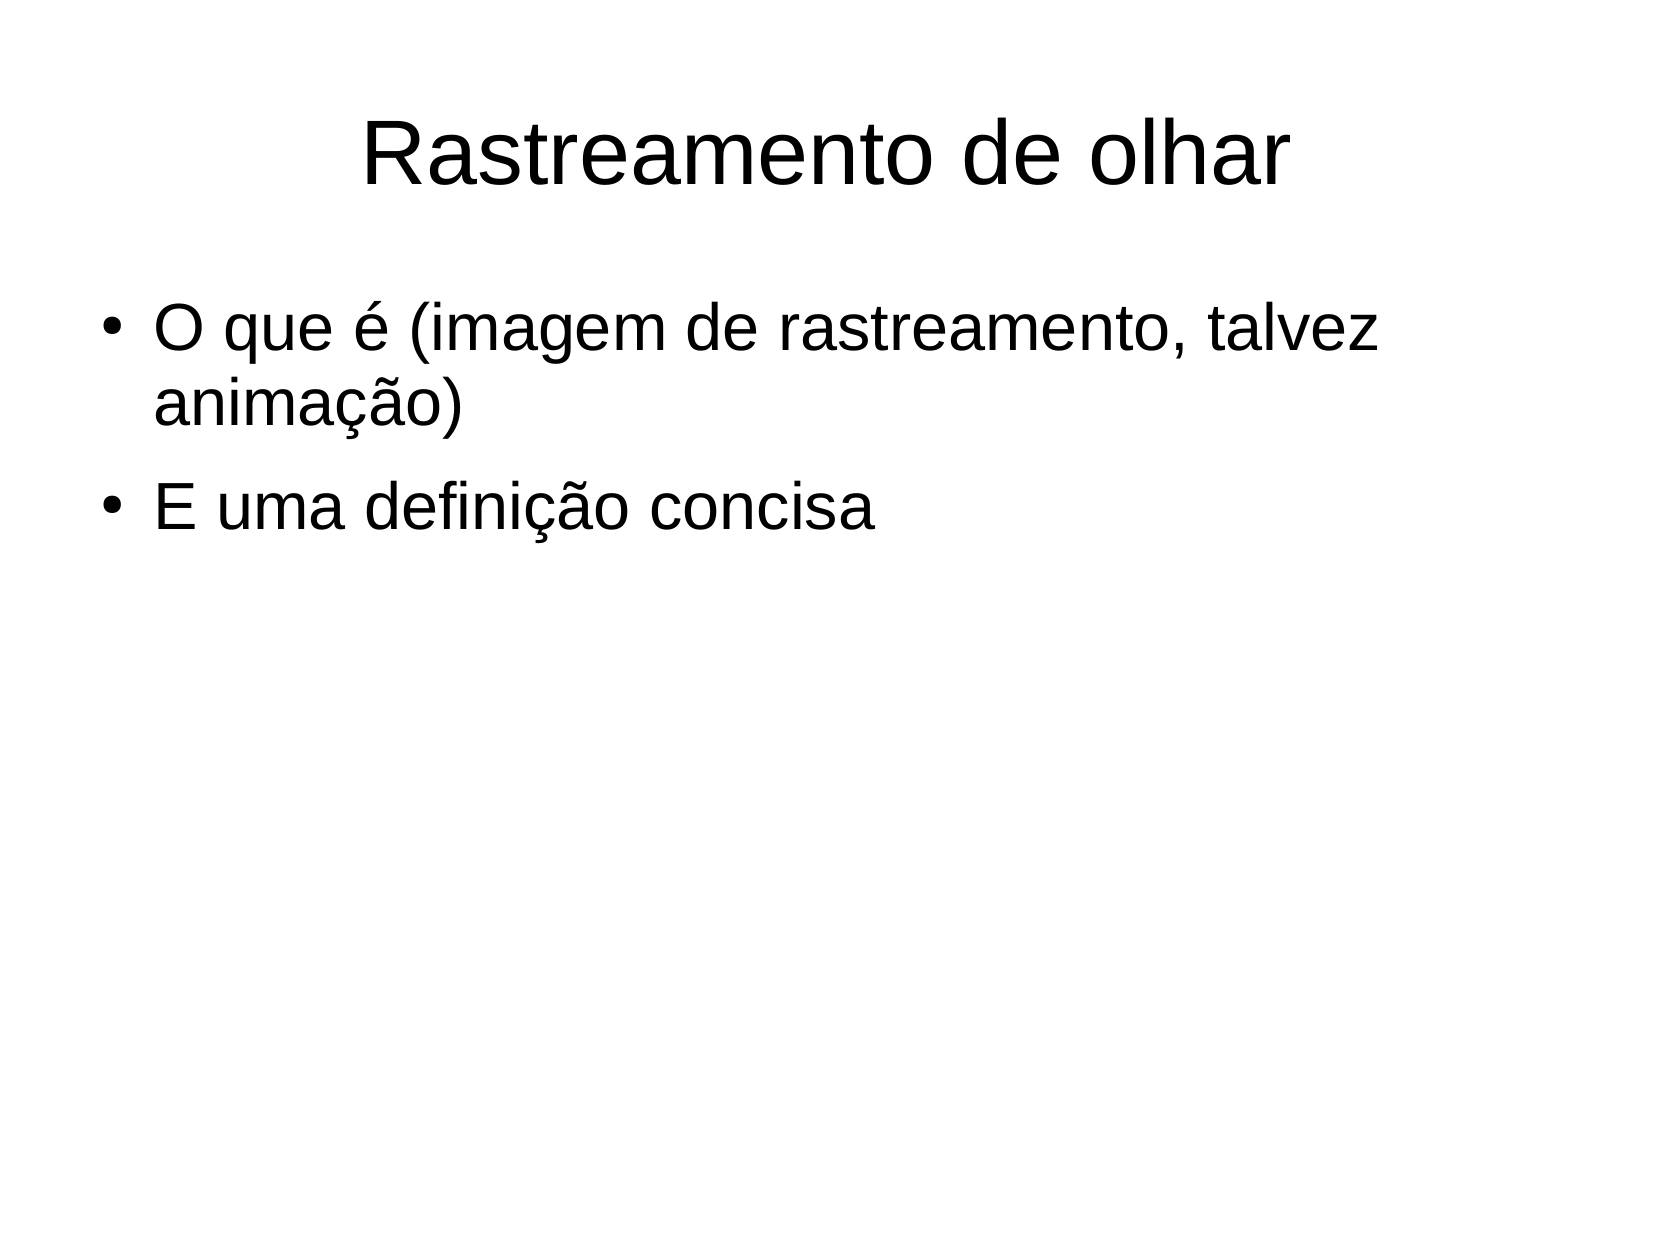

# Rastreamento de olhar
O que é (imagem de rastreamento, talvez animação)
E uma definição concisa